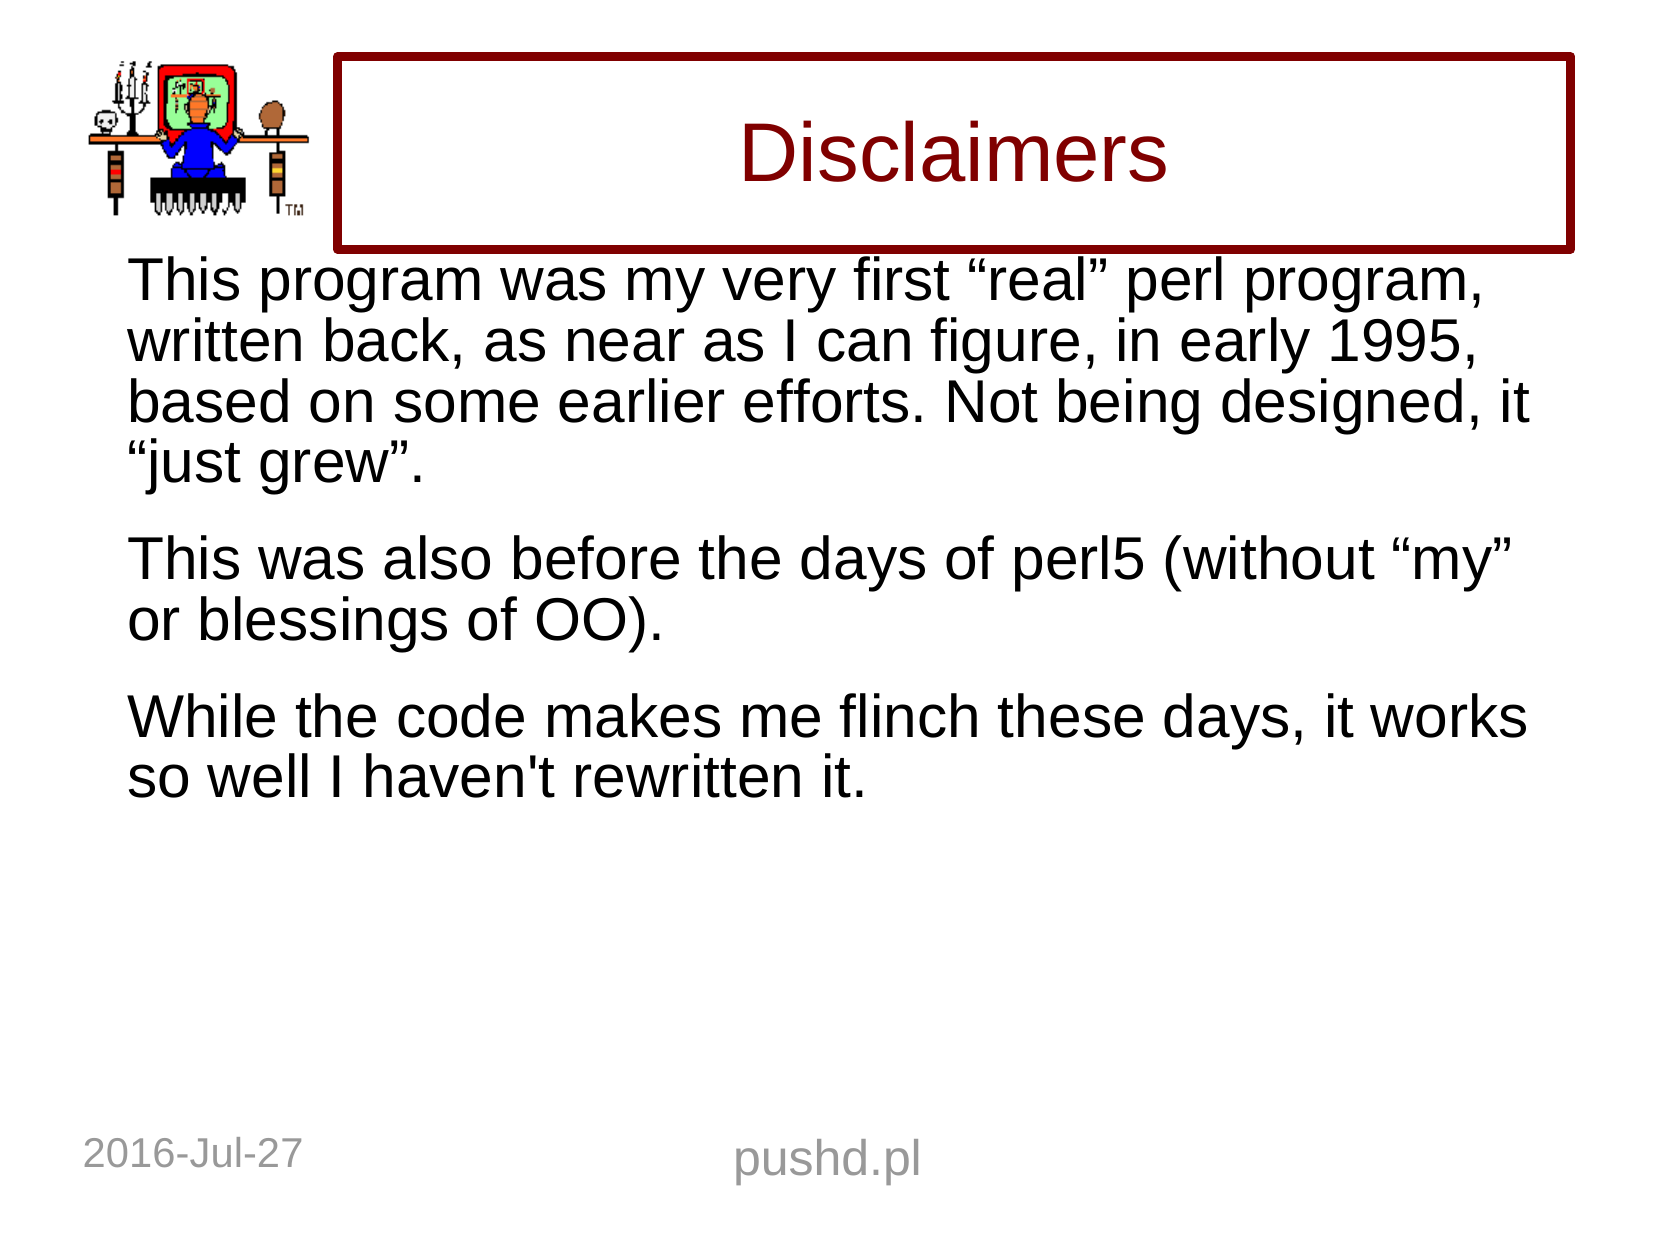

# Disclaimers
This program was my very first “real” perl program, written back, as near as I can figure, in early 1995, based on some earlier efforts. Not being designed, it “just grew”.
This was also before the days of perl5 (without “my” or blessings of OO).
While the code makes me flinch these days, it works so well I haven't rewritten it.